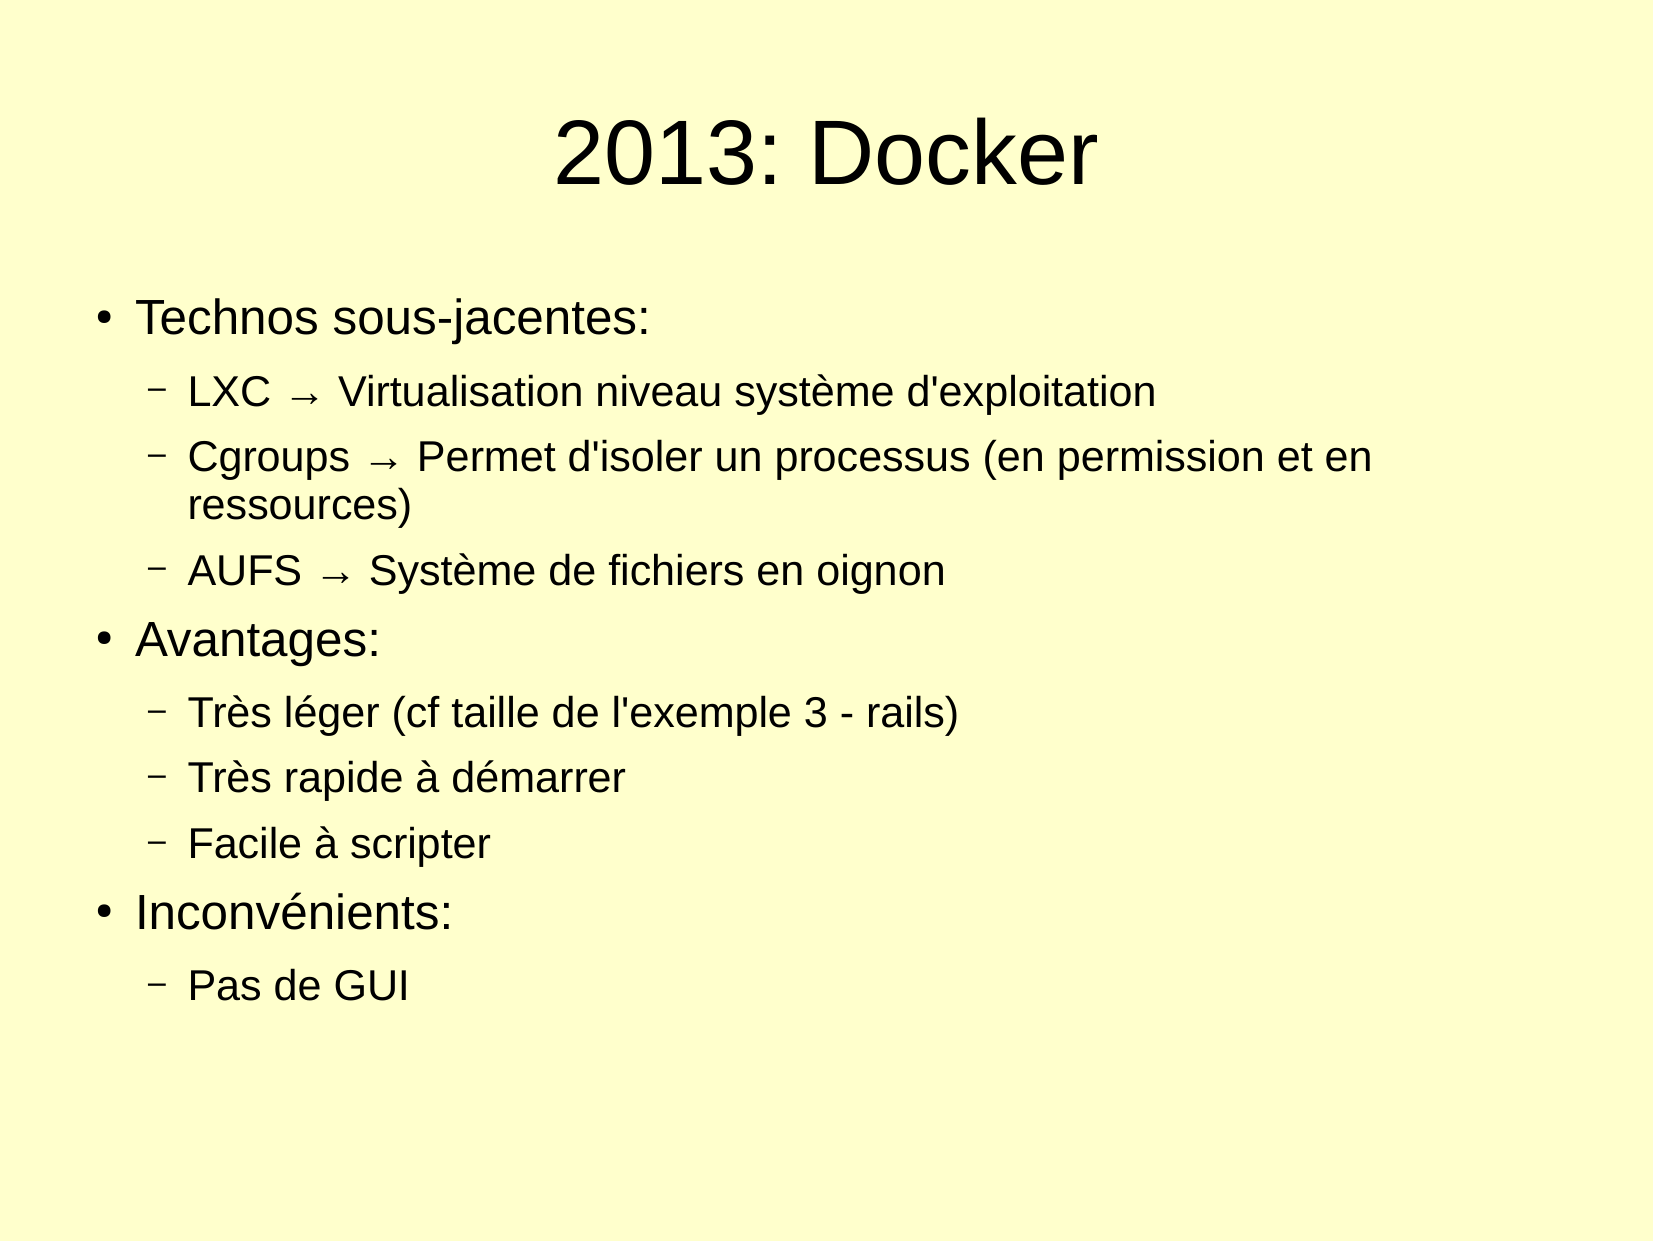

# 2013: Docker
Technos sous-jacentes:
LXC → Virtualisation niveau système d'exploitation
Cgroups → Permet d'isoler un processus (en permission et en ressources)
AUFS → Système de fichiers en oignon
Avantages:
Très léger (cf taille de l'exemple 3 - rails)
Très rapide à démarrer
Facile à scripter
Inconvénients:
Pas de GUI